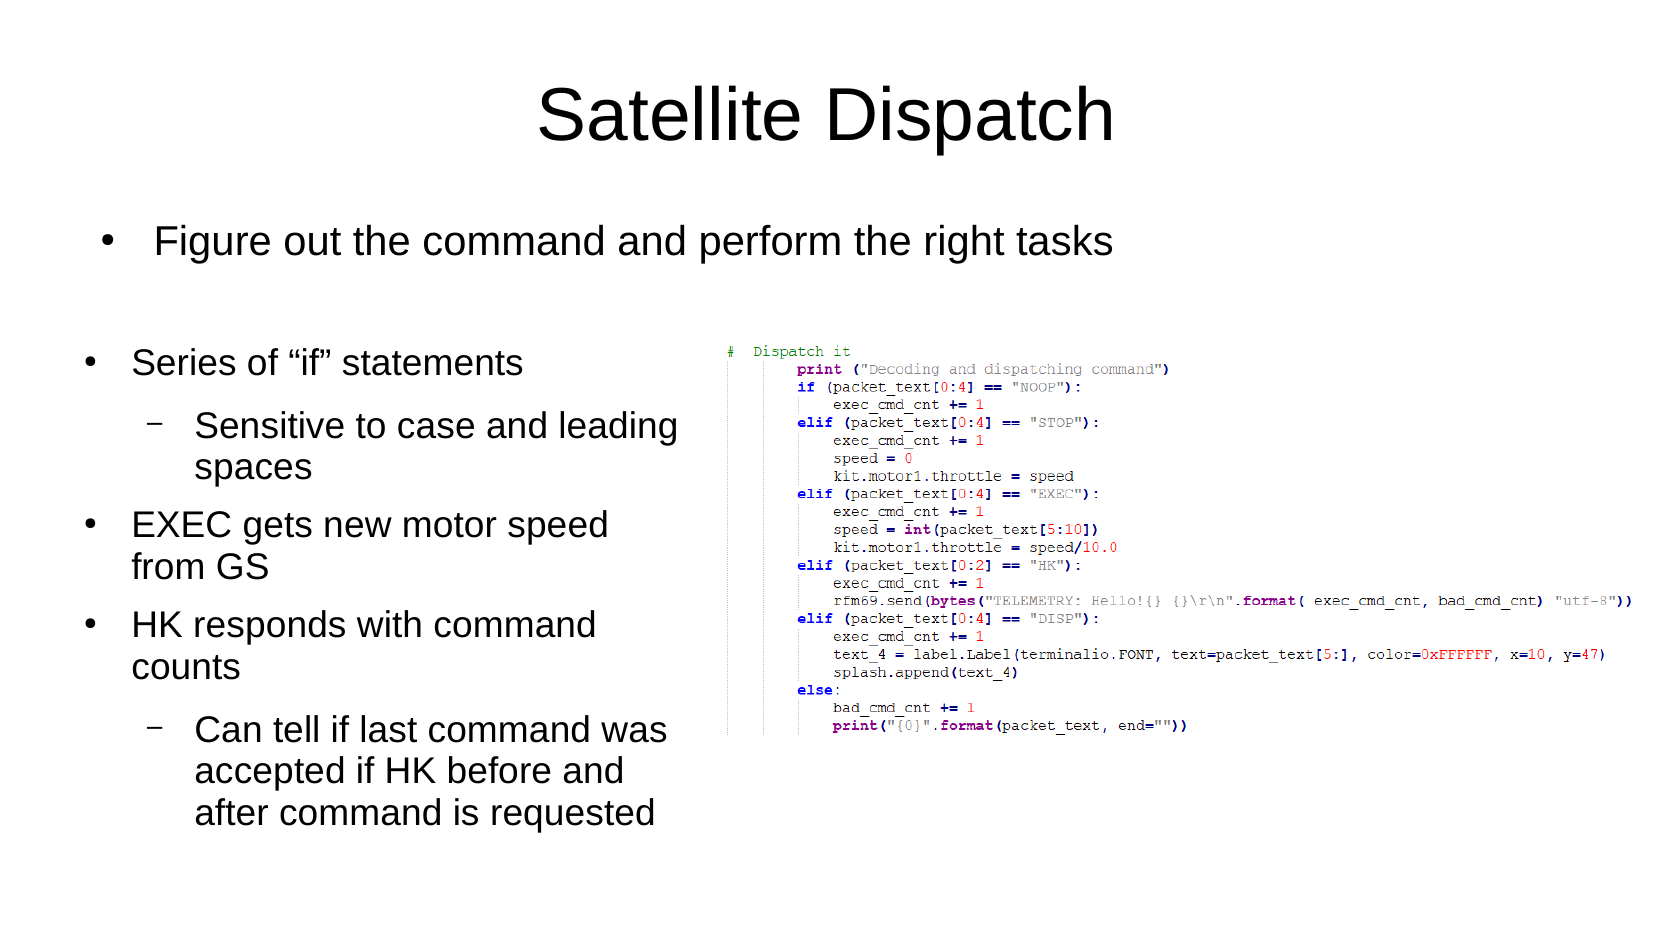

# Satellite Dispatch
Figure out the command and perform the right tasks
Series of “if” statements
Sensitive to case and leading spaces
EXEC gets new motor speed from GS
HK responds with command counts
Can tell if last command was accepted if HK before and after command is requested